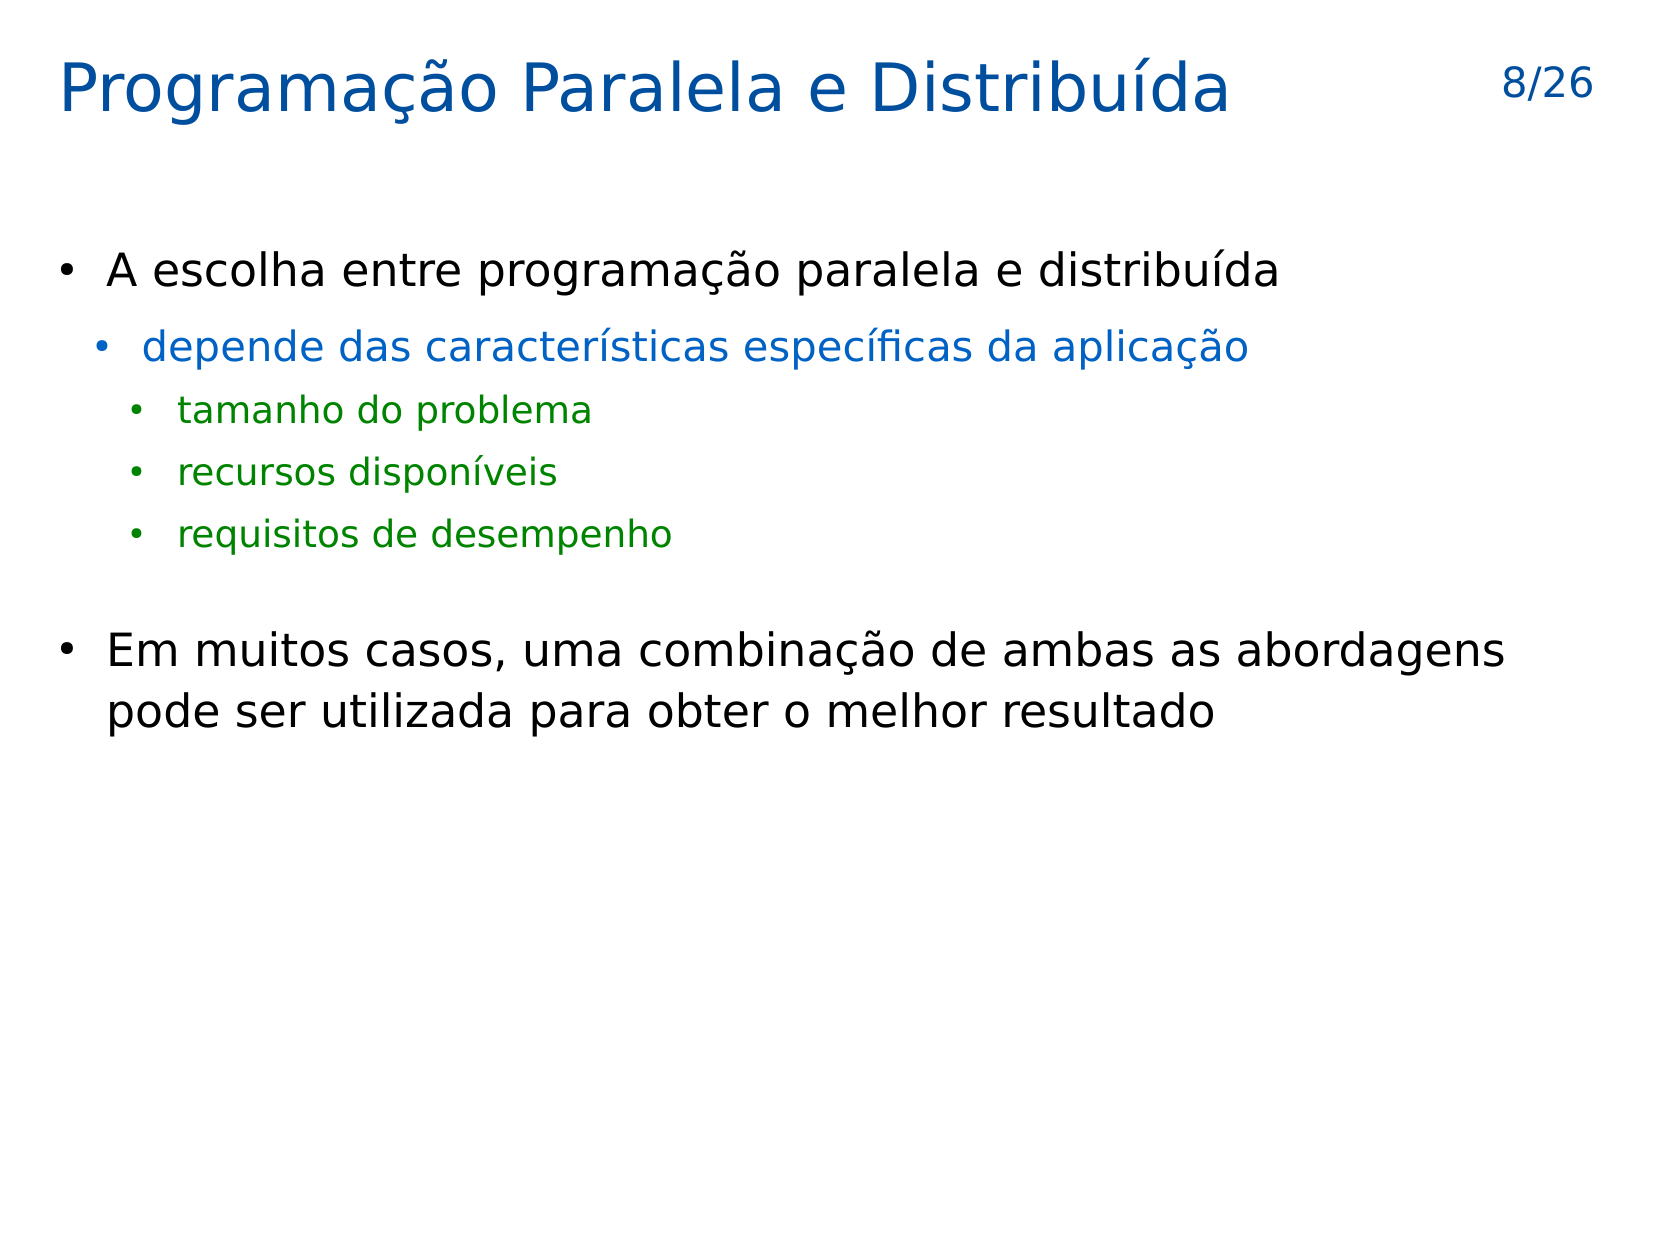

# Programação Paralela e Distribuída
8
A escolha entre programação paralela e distribuída
depende das características específicas da aplicação
tamanho do problema
recursos disponíveis
requisitos de desempenho
Em muitos casos, uma combinação de ambas as abordagens pode ser utilizada para obter o melhor resultado